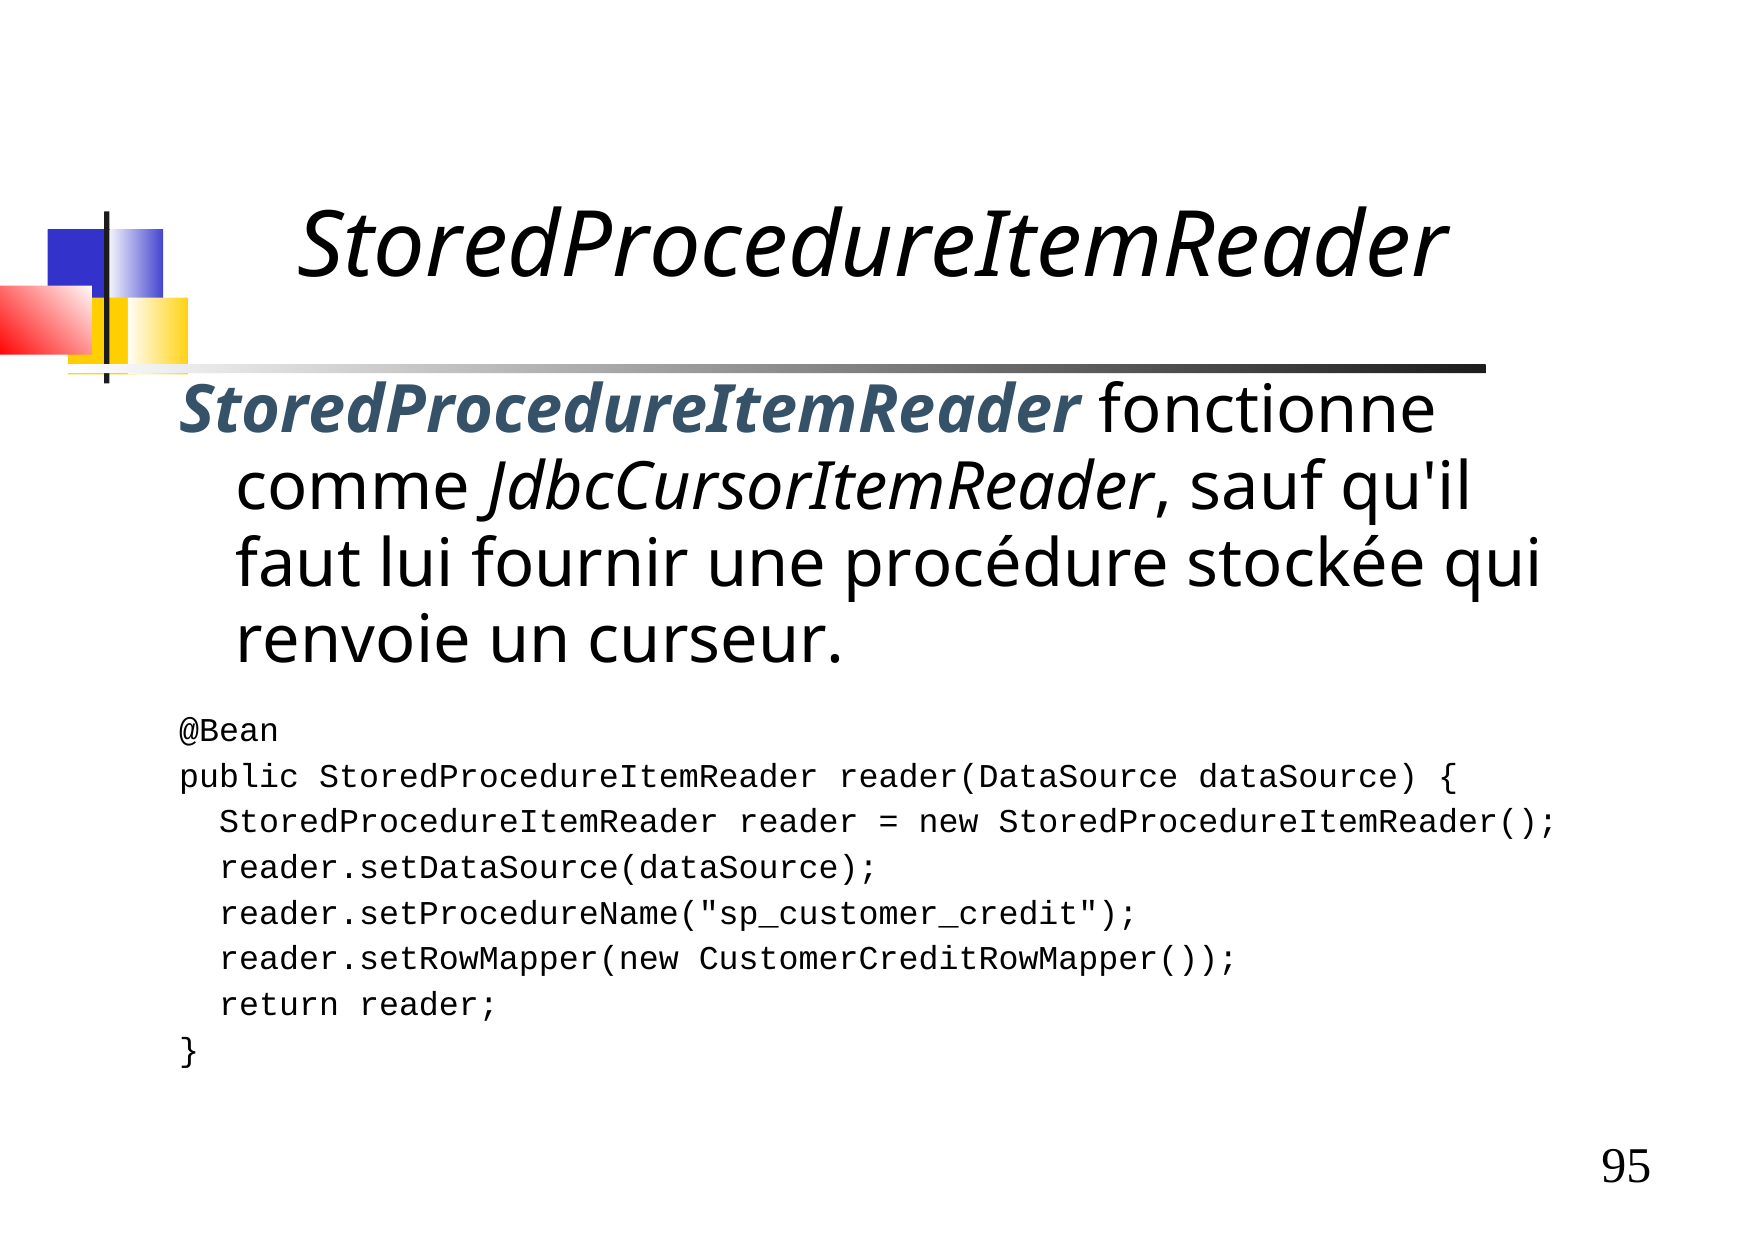

# StoredProcedureItemReader
StoredProcedureItemReader fonctionne comme JdbcCursorItemReader, sauf qu'il faut lui fournir une procédure stockée qui renvoie un curseur.
@Bean
public StoredProcedureItemReader reader(DataSource dataSource) {
 StoredProcedureItemReader reader = new StoredProcedureItemReader();
 reader.setDataSource(dataSource);
 reader.setProcedureName("sp_customer_credit");
 reader.setRowMapper(new CustomerCreditRowMapper());
 return reader;
}